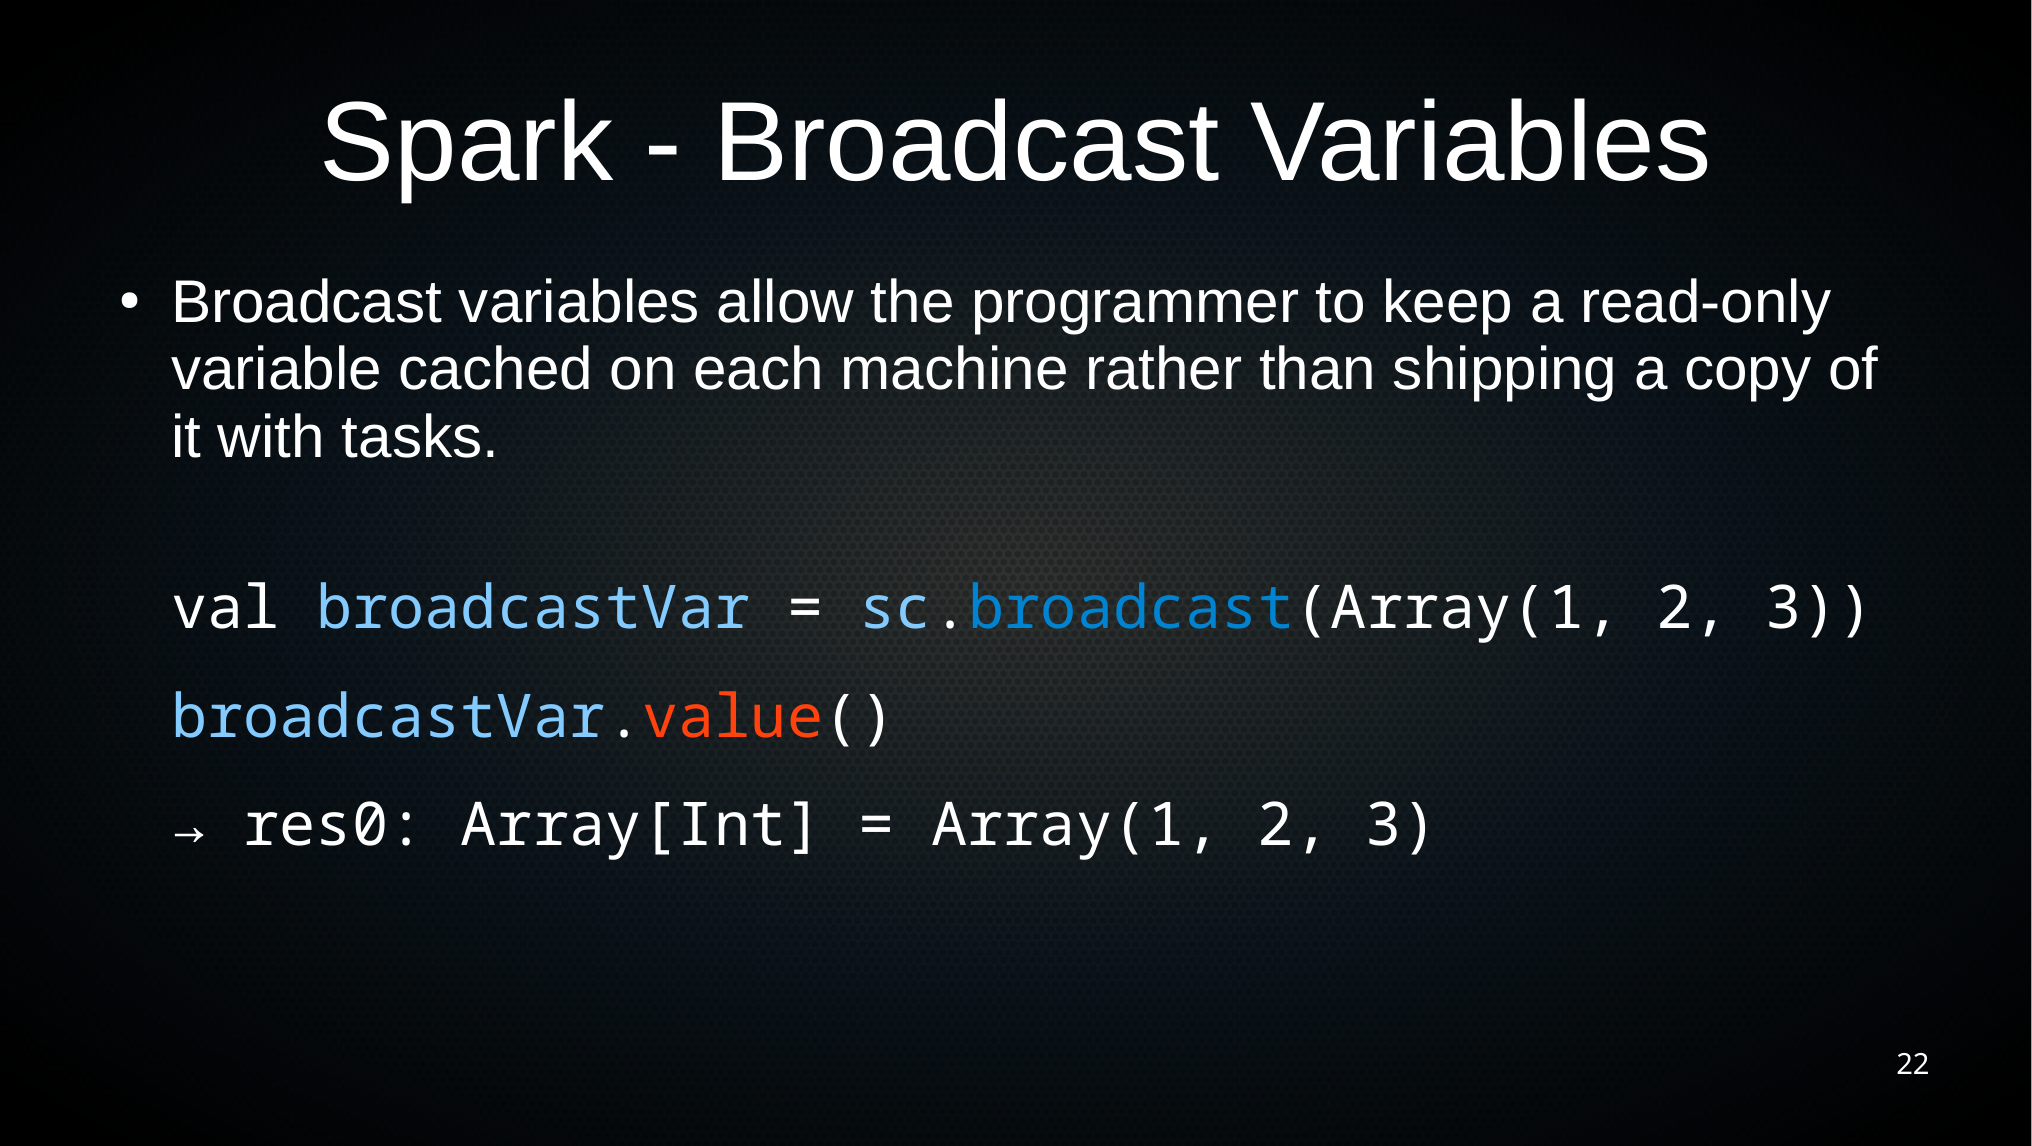

# Spark - Broadcast Variables
Broadcast variables allow the programmer to keep a read-only variable cached on each machine rather than shipping a copy of it with tasks.
val broadcastVar = sc.broadcast(Array(1, 2, 3))
broadcastVar.value()
→ res0: Array[Int] = Array(1, 2, 3)
22